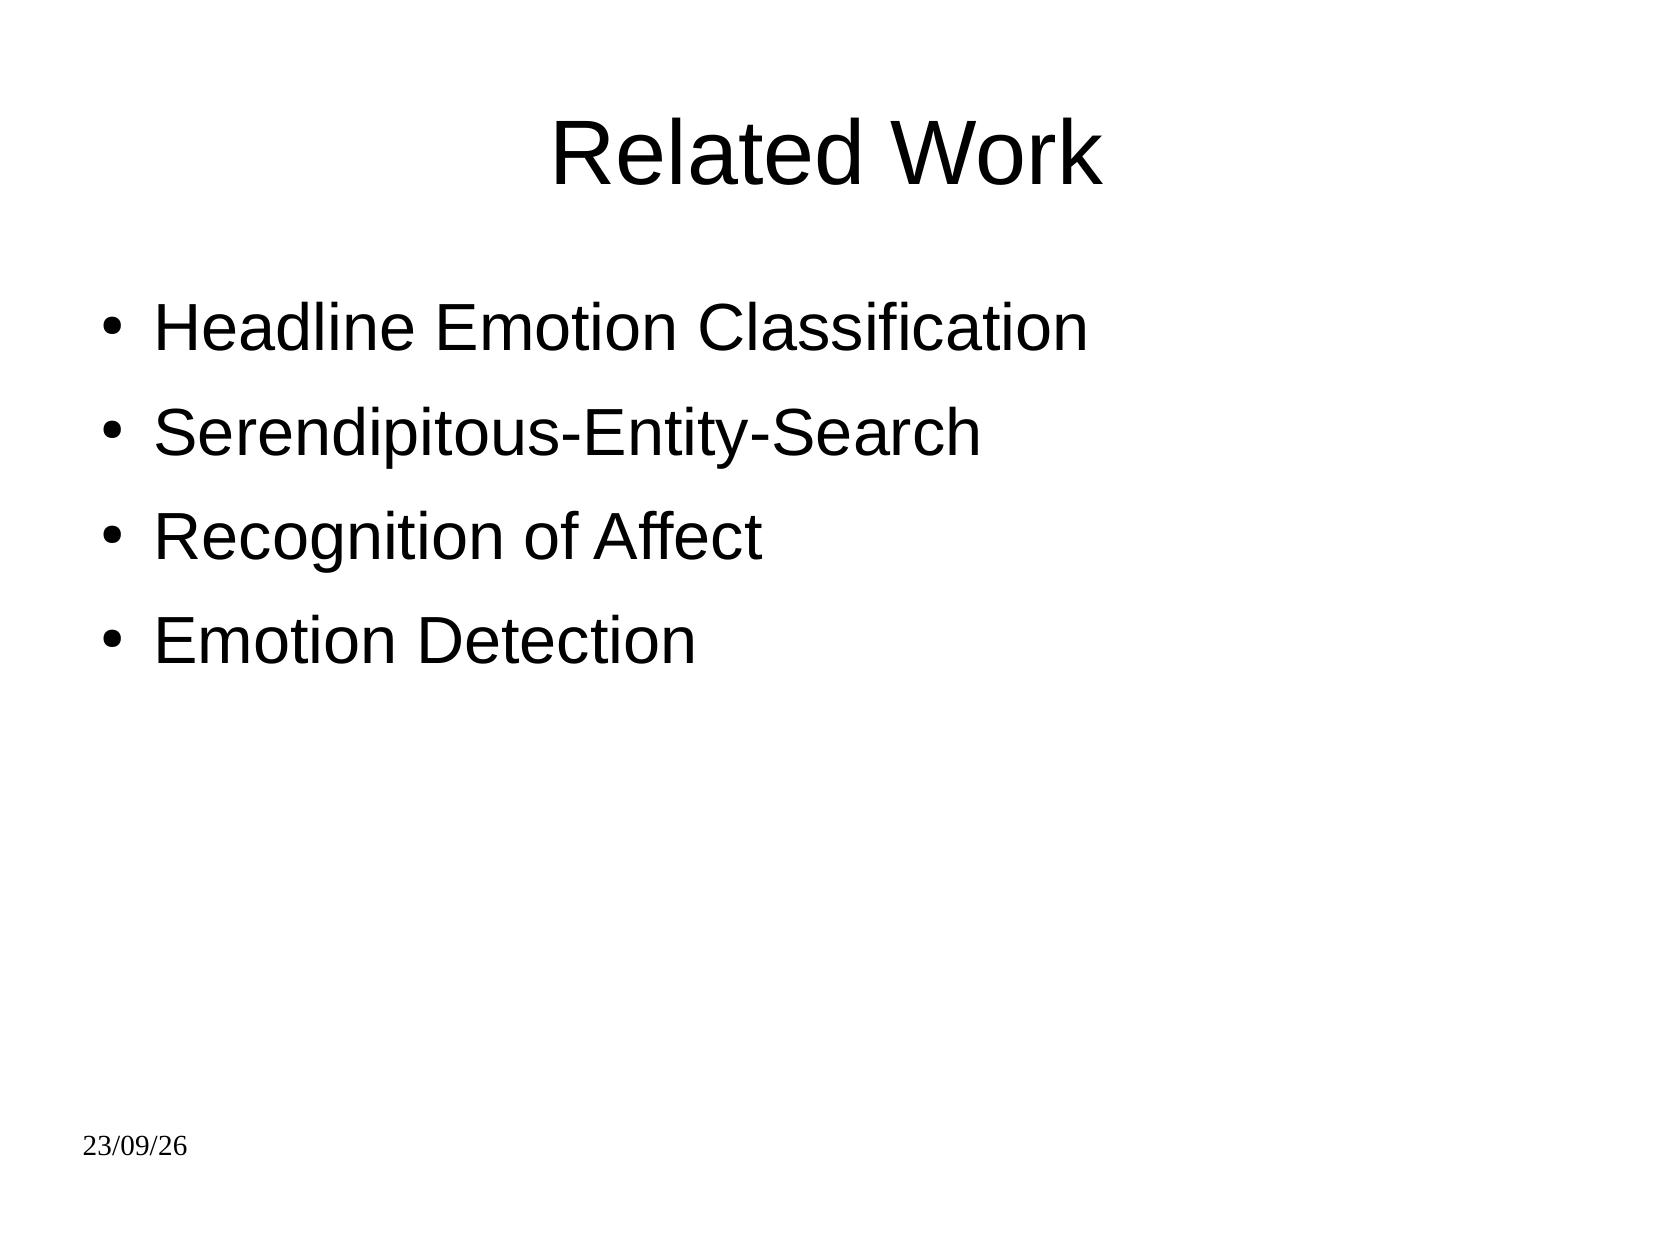

# Related Work
Headline Emotion Classification
Serendipitous-Entity-Search
Recognition of Affect
Emotion Detection